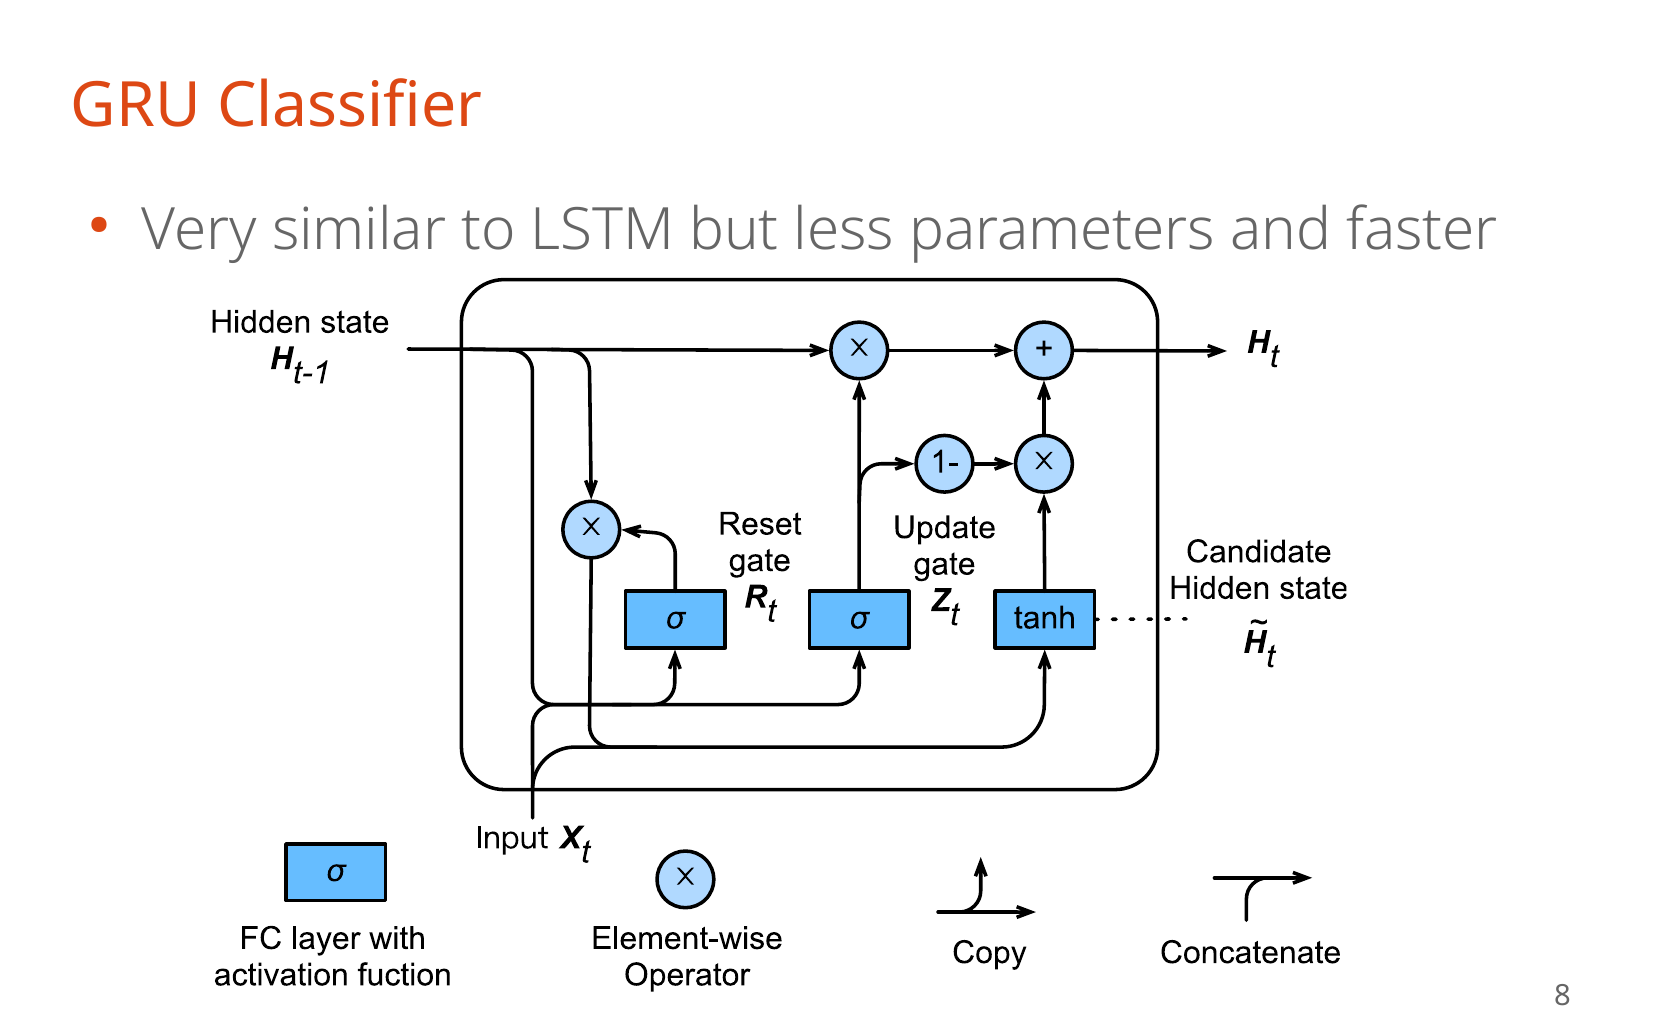

# GRU Classifier
Very similar to LSTM but less parameters and faster
8